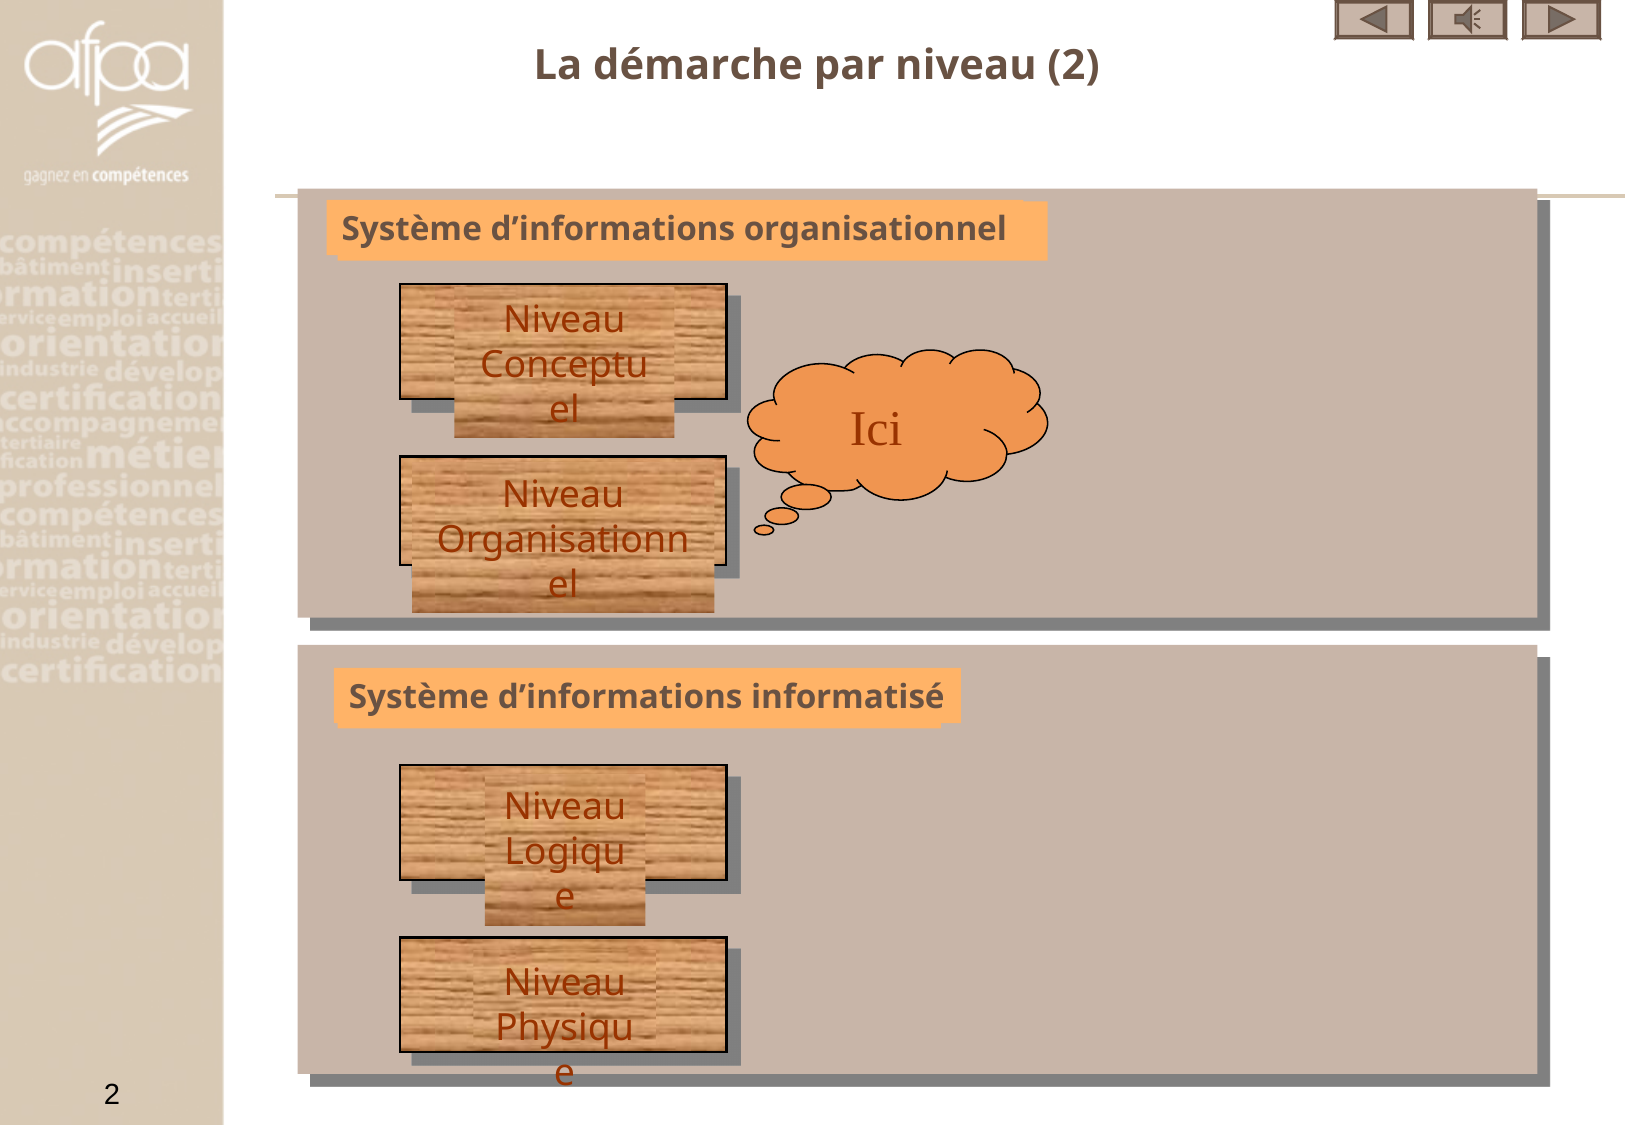

La démarche par niveau (2)
Système d’informations organisationnel
Niveau
Conceptuel
Ici
Niveau
Organisationnel
Système d’informations informatisé
Niveau
Logique
Niveau
Physique